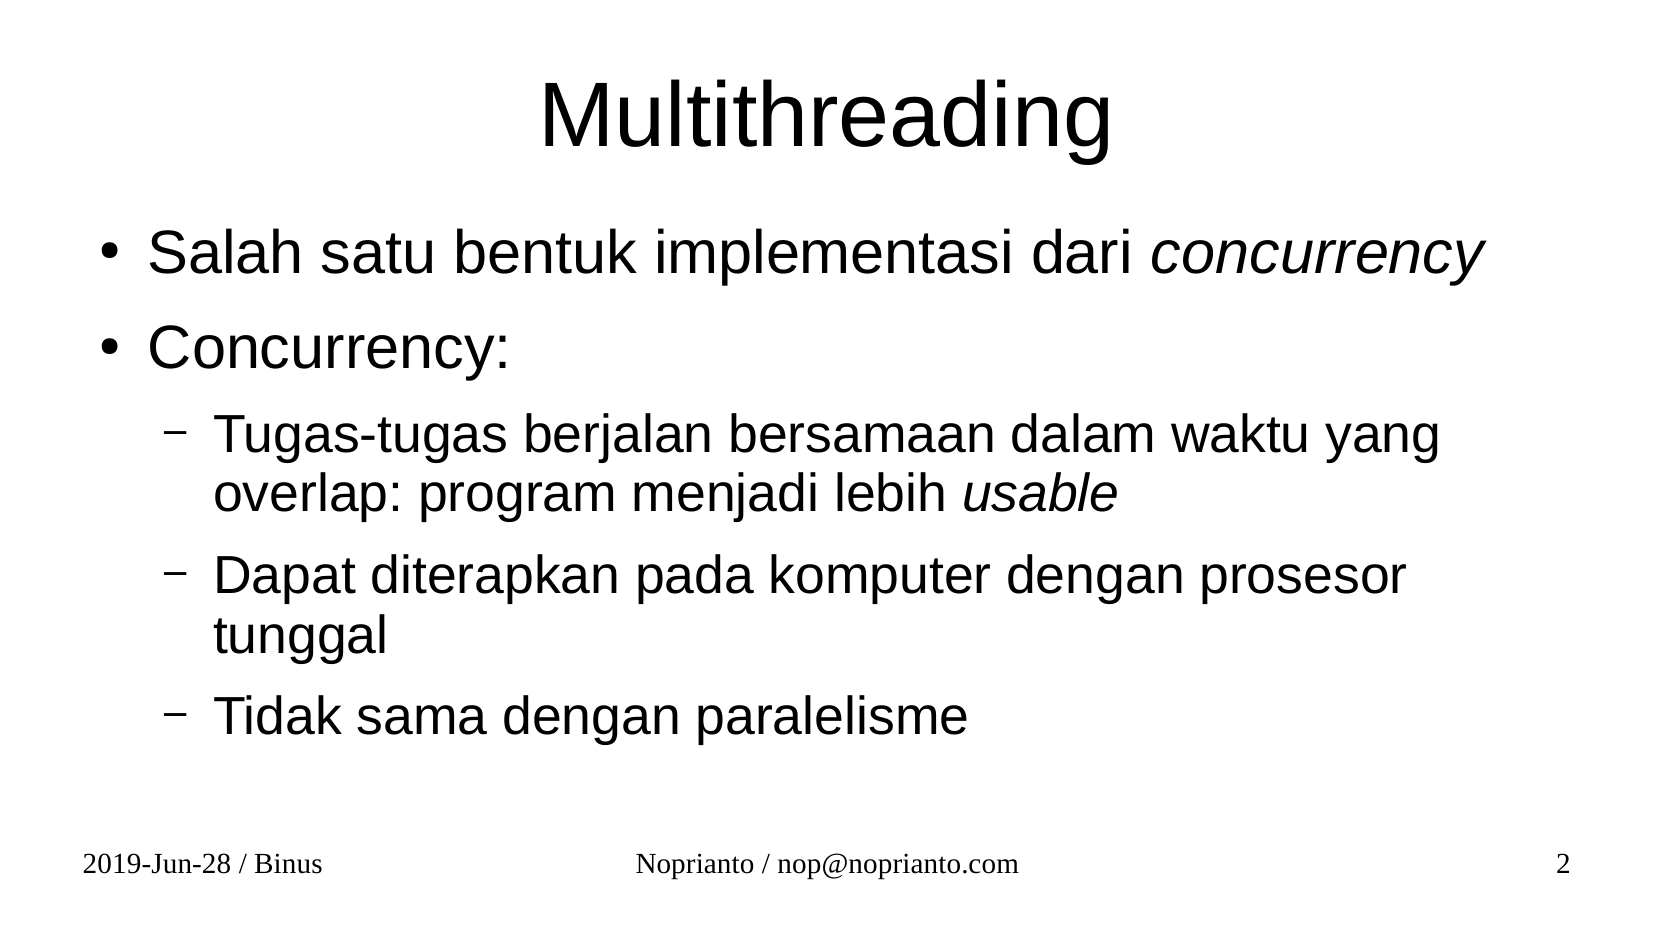

# Multithreading
Salah satu bentuk implementasi dari concurrency
Concurrency:
Tugas-tugas berjalan bersamaan dalam waktu yang overlap: program menjadi lebih usable
Dapat diterapkan pada komputer dengan prosesor tunggal
Tidak sama dengan paralelisme
2019-Jun-28 / Binus
Noprianto / nop@noprianto.com
2